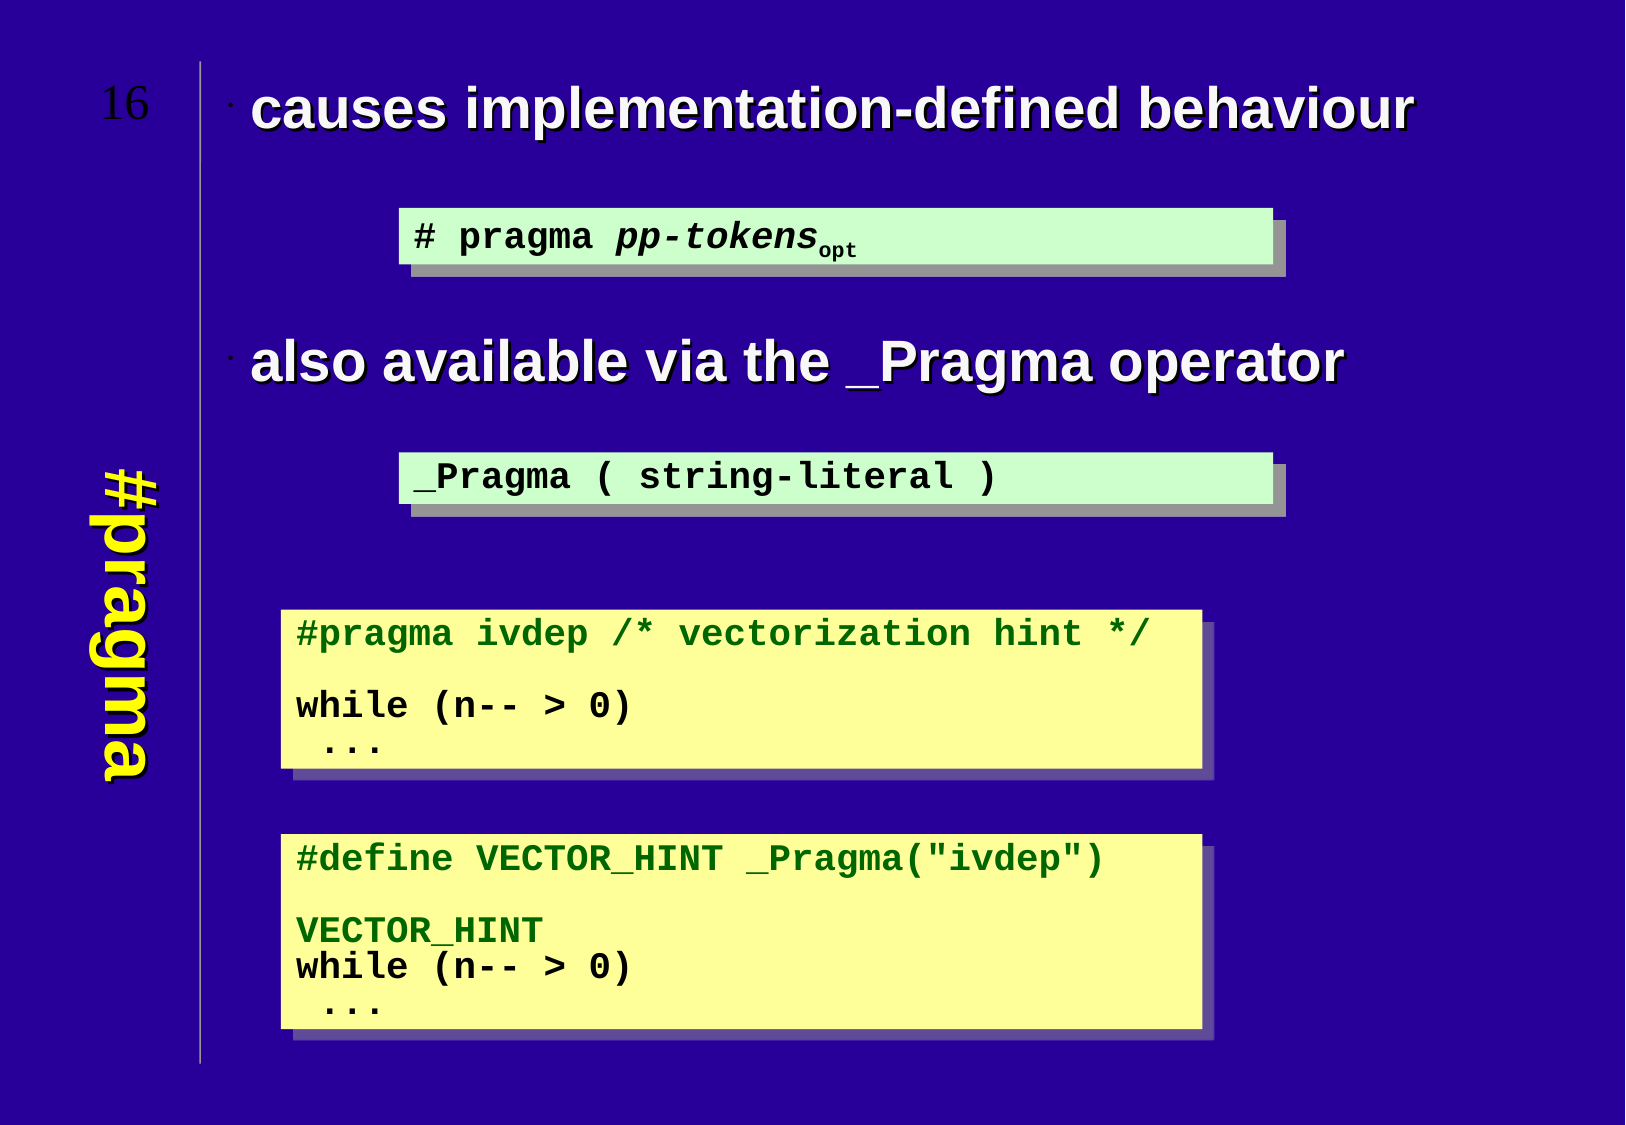

16
 causes implementation-defined behaviour
 also available via the _Pragma operator
# #pragma
# pragma pp-tokensopt
_Pragma ( string-literal )
#pragma ivdep /* vectorization hint */
while (n-- > 0)
 ...
#define VECTOR_HINT _Pragma("ivdep")
VECTOR_HINT
while (n-- > 0)
 ...